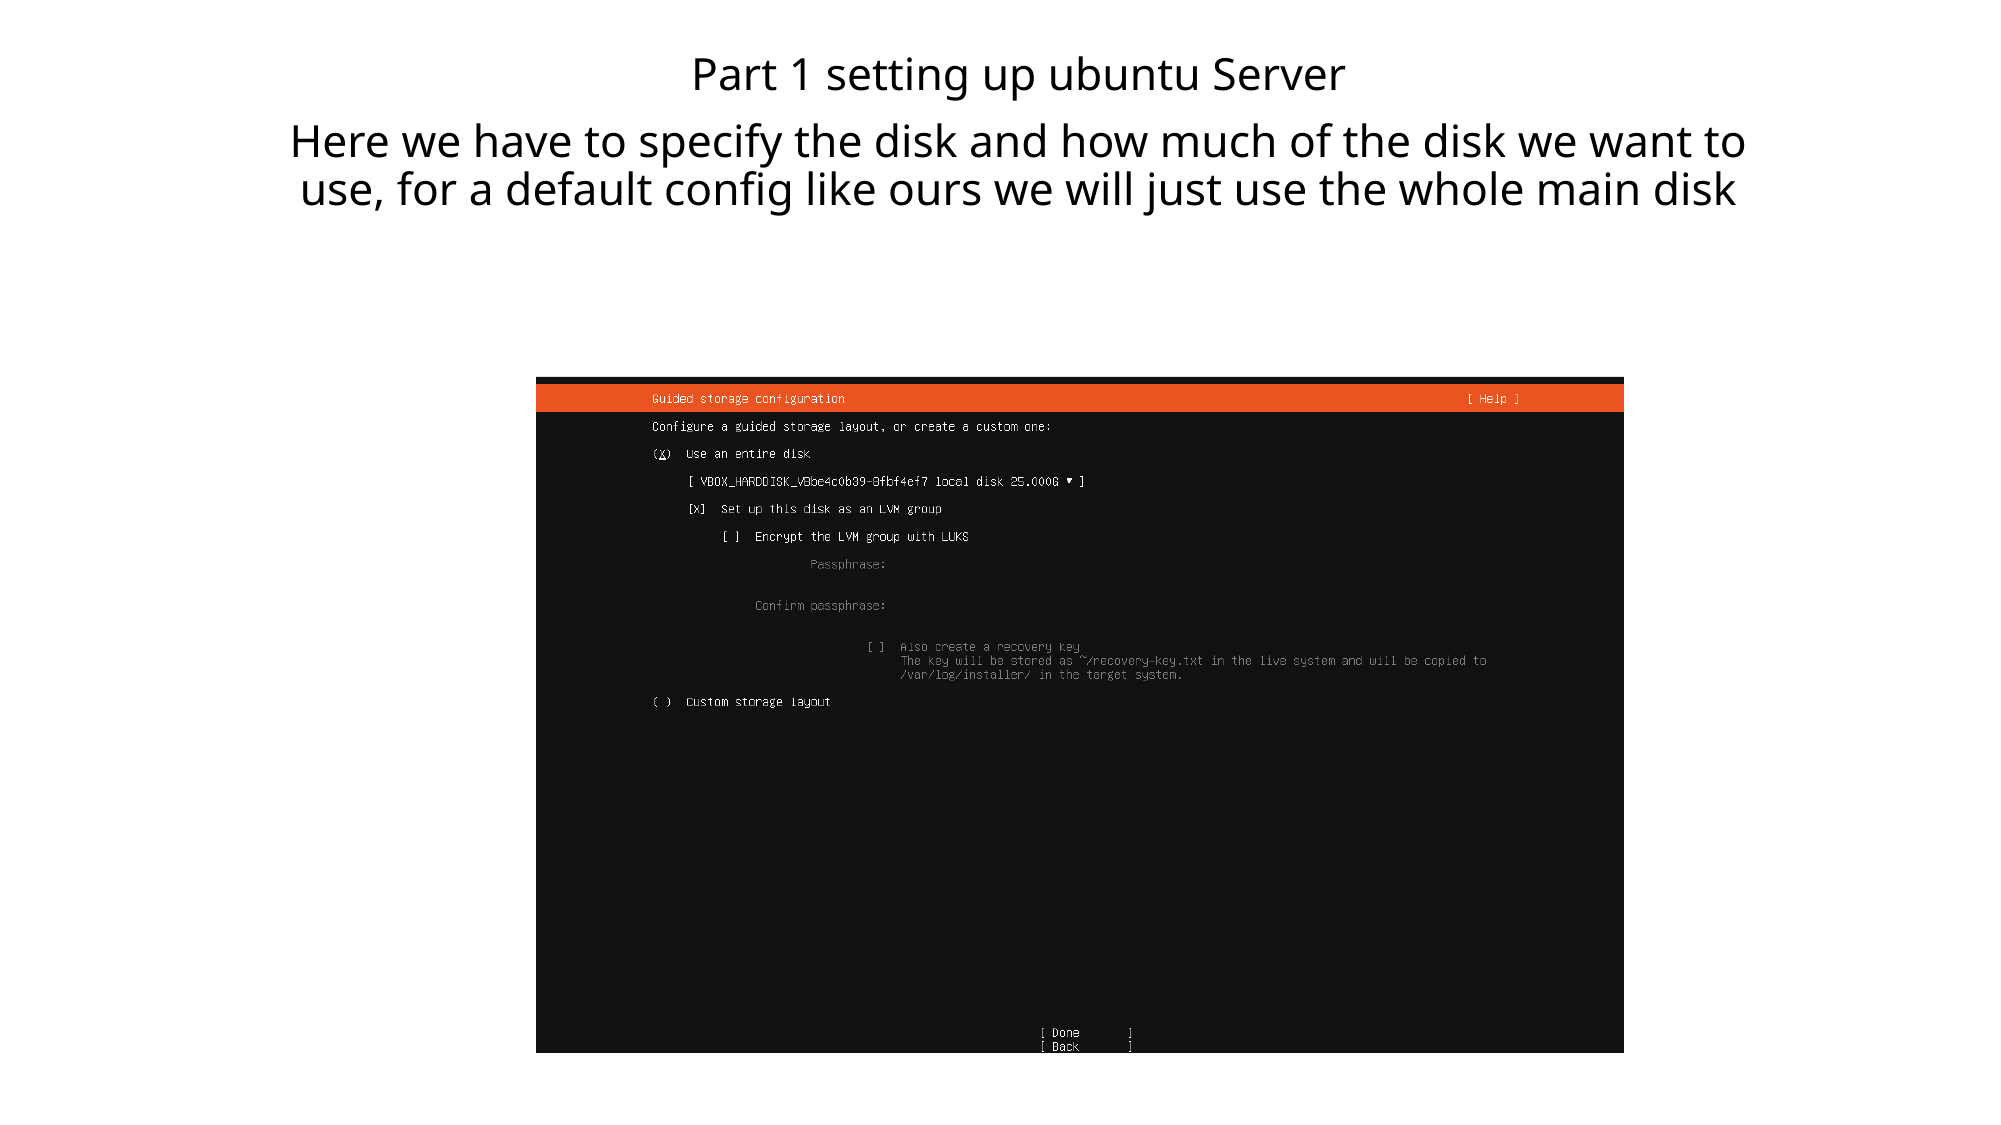

# Part 1 setting up ubuntu Server
Here we have to specify the disk and how much of the disk we want to use, for a default config like ours we will just use the whole main disk